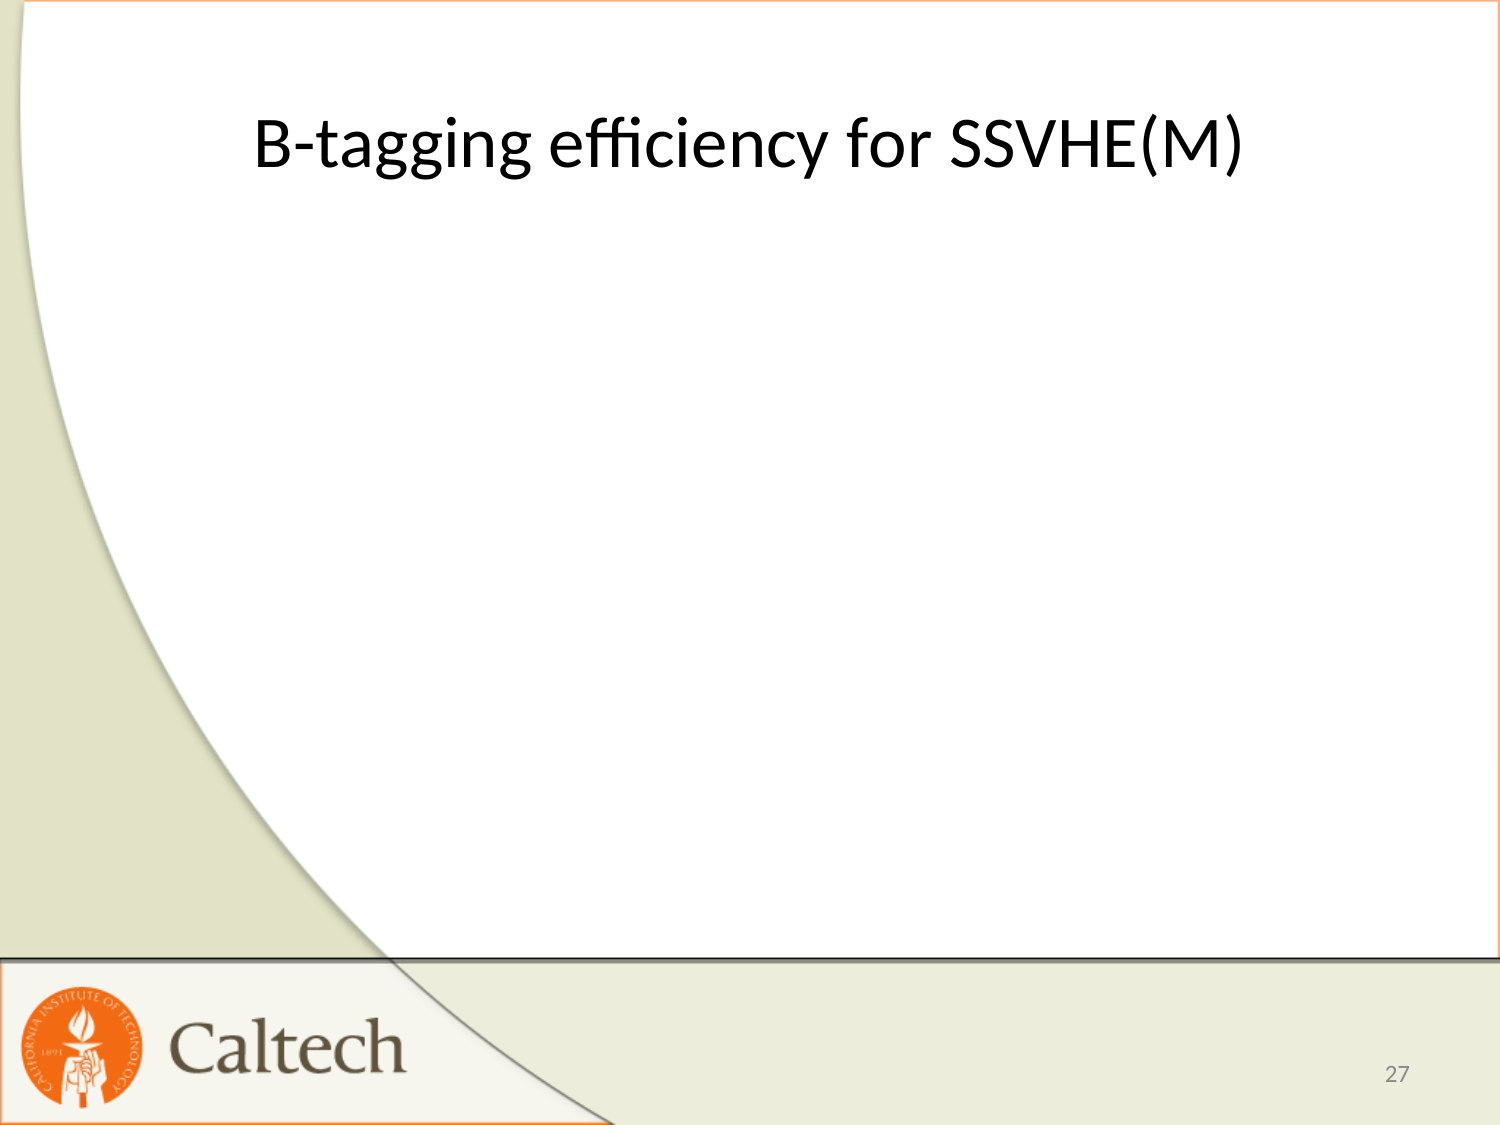

# B-tagging efficiency for SSVHE(M)
Yi Chen, LQ3 Meeting, June 17, 2011
27